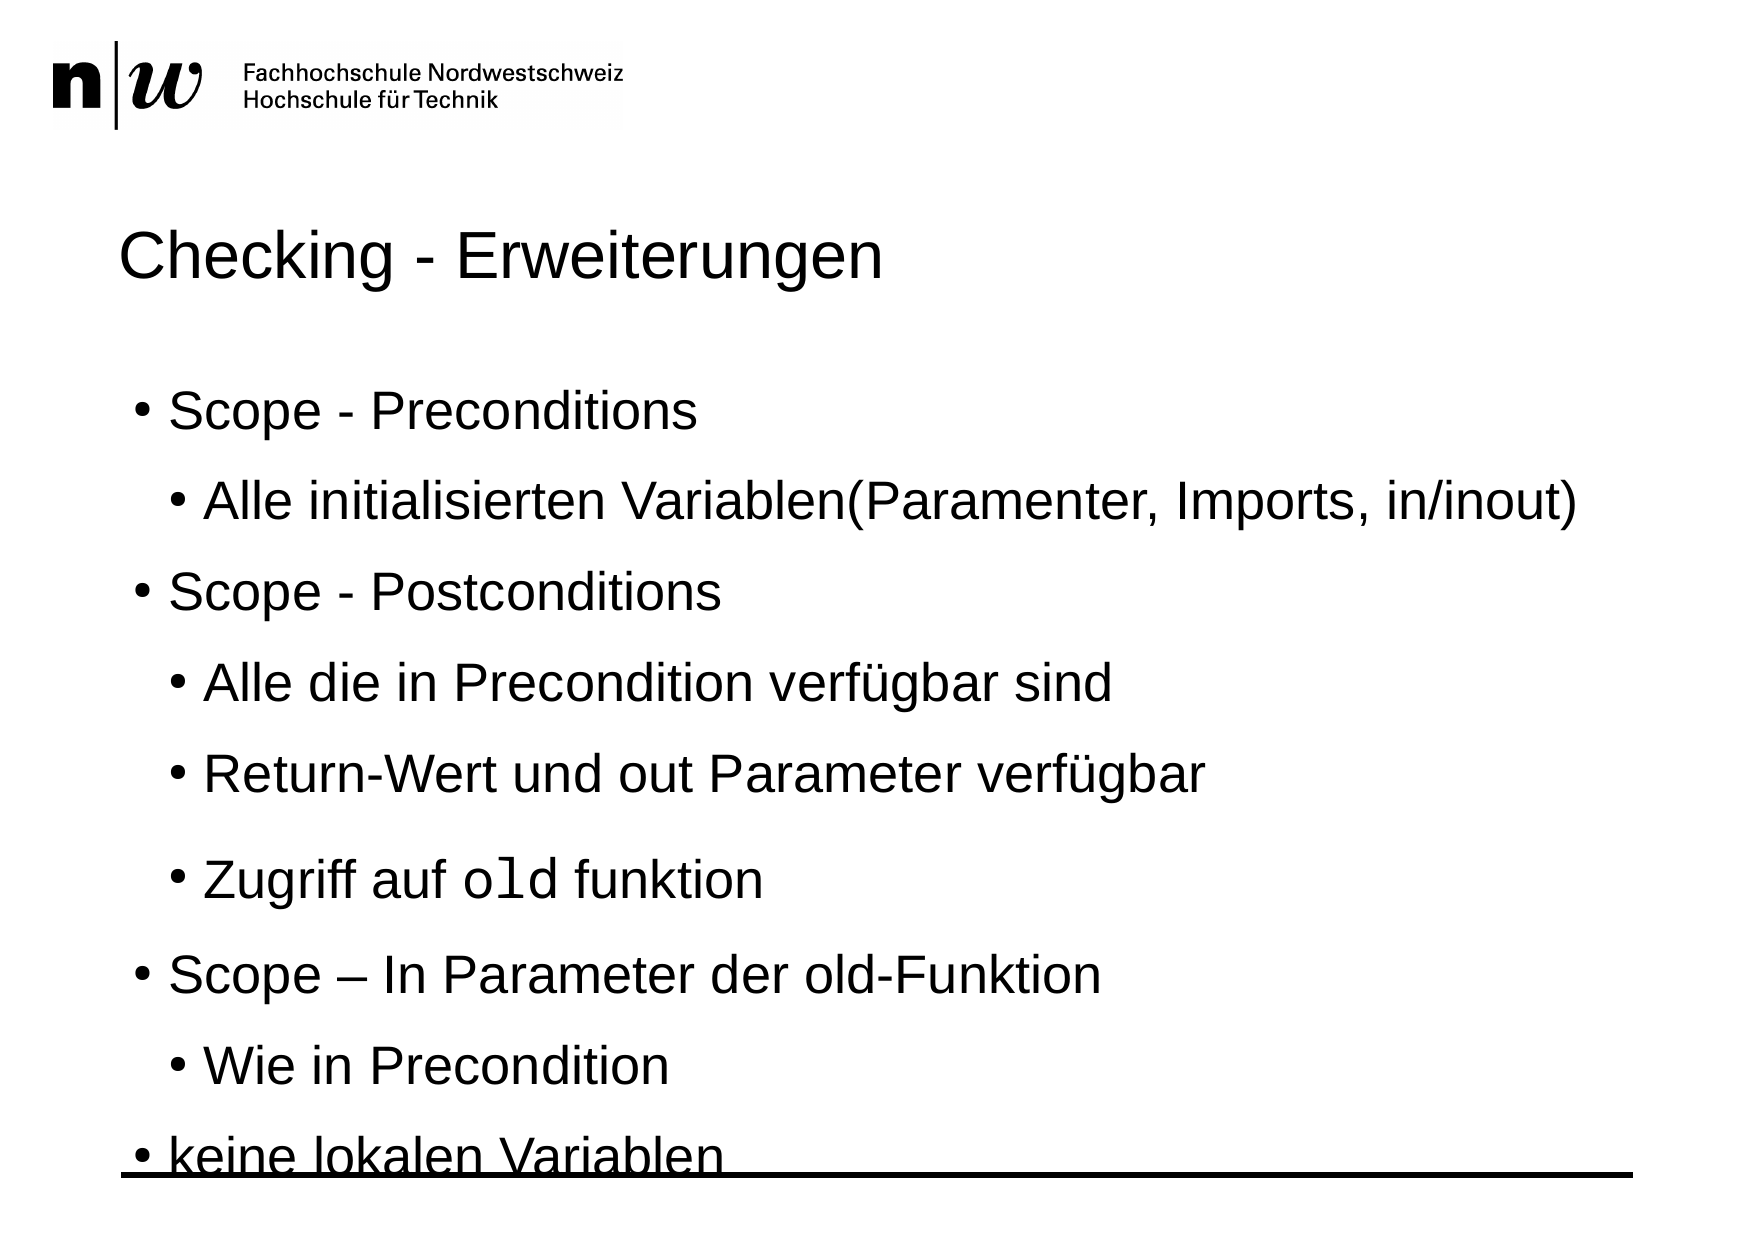

Checking - Erweiterungen
Scope - Preconditions
Alle initialisierten Variablen(Paramenter, Imports, in/inout)
Scope - Postconditions
Alle die in Precondition verfügbar sind
Return-Wert und out Parameter verfügbar
Zugriff auf old funktion
Scope – In Parameter der old-Funktion
Wie in Precondition
keine lokalen Variablen